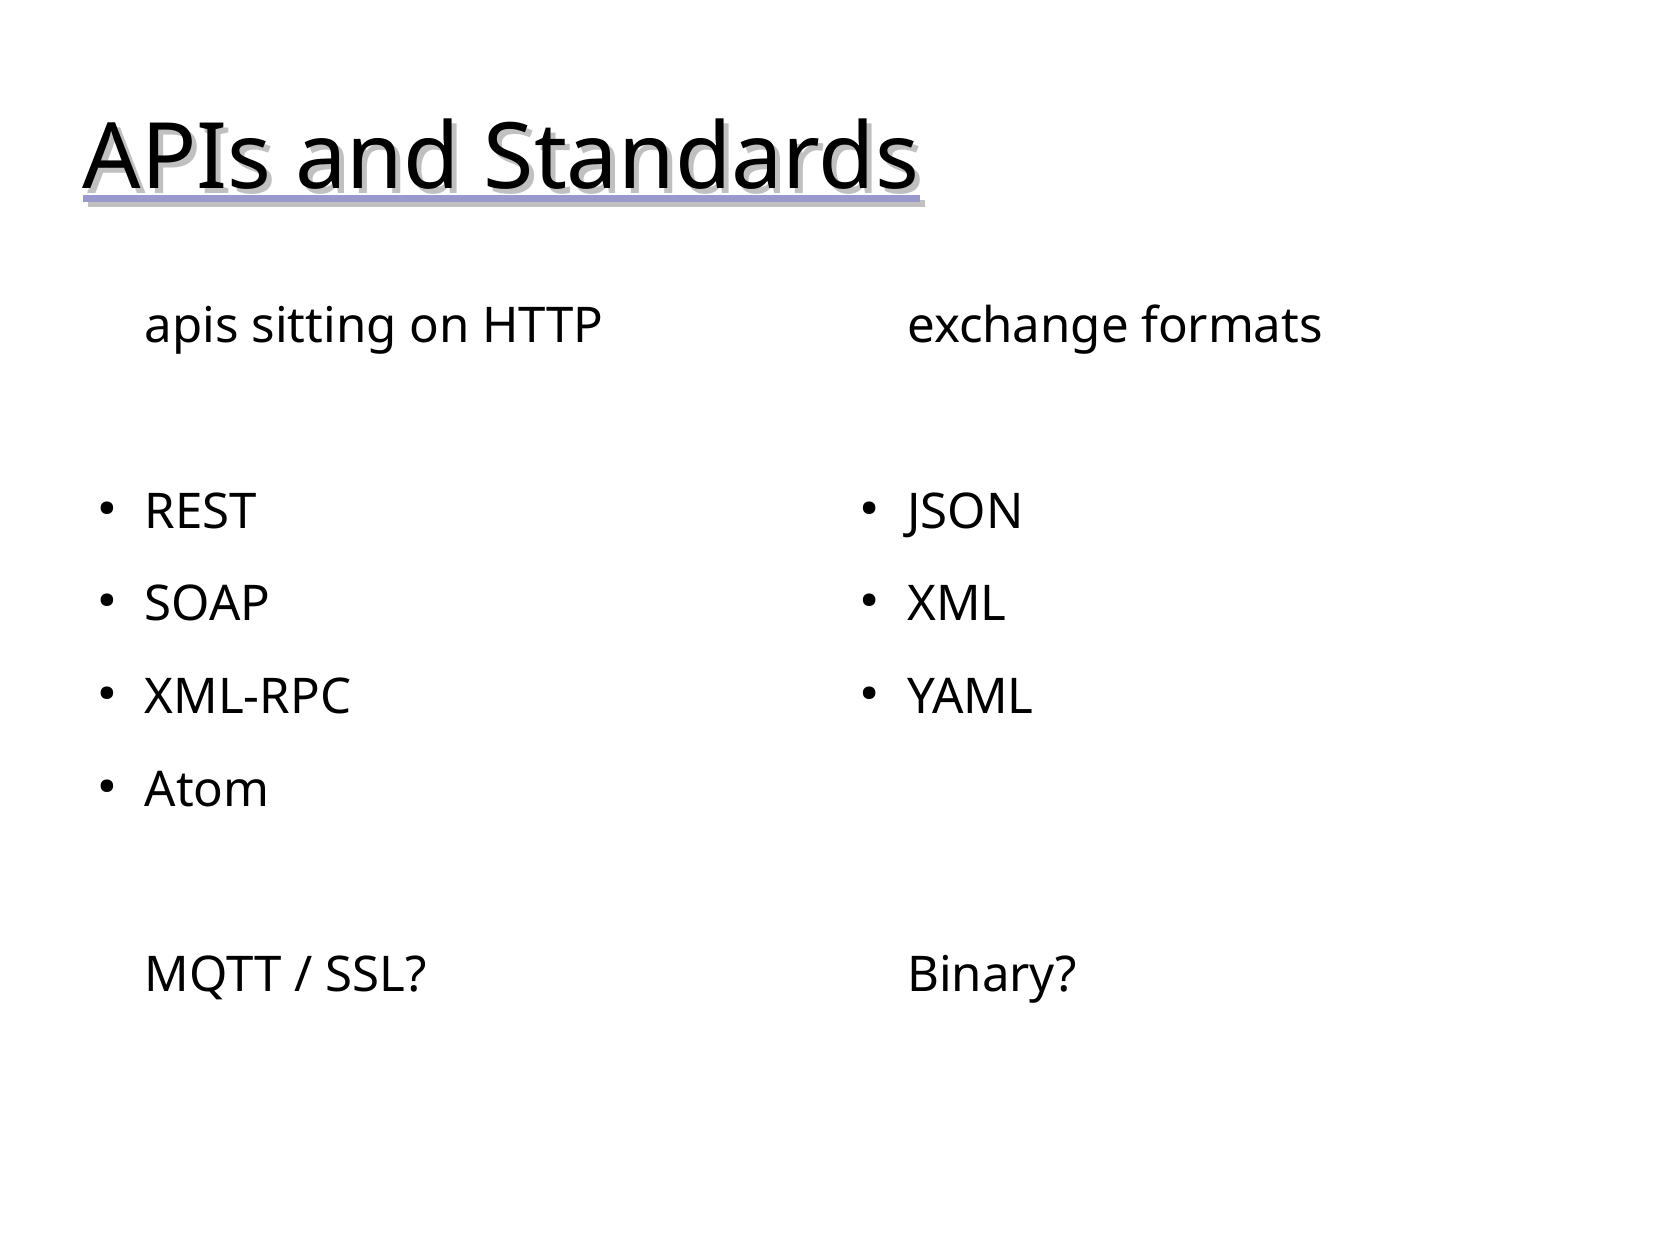

# APIs and Standards
apis sitting on HTTP
REST
SOAP
XML-RPC
Atom
MQTT / SSL?
exchange formats
JSON
XML
YAML
Binary?